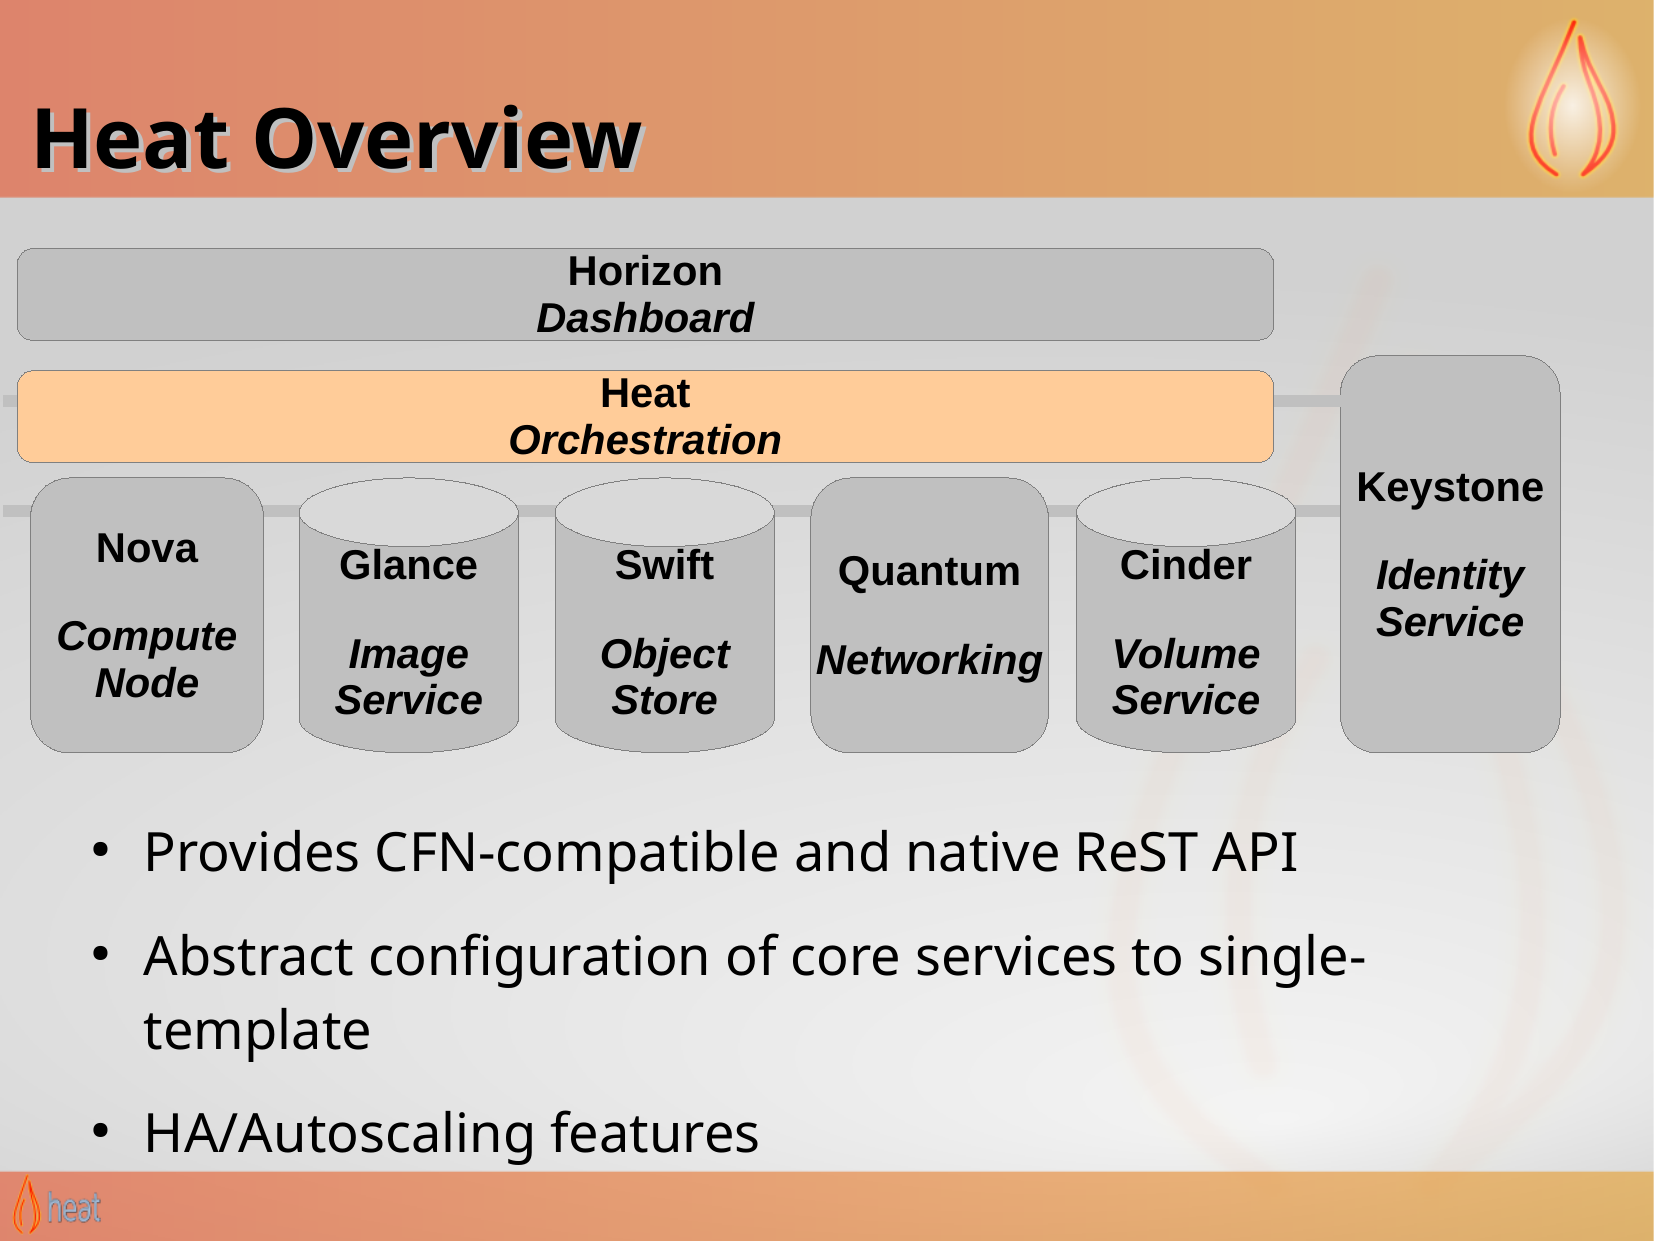

# Heat Overview
Horizon
Dashboard
Keystone
Identity
Service
Heat
Orchestration
Nova
Compute
Node
Glance
Image
Service
Swift
Object
Store
Quantum
Networking
Cinder
Volume
Service
Provides CFN-compatible and native ReST API
Abstract configuration of core services to single-template
HA/Autoscaling features